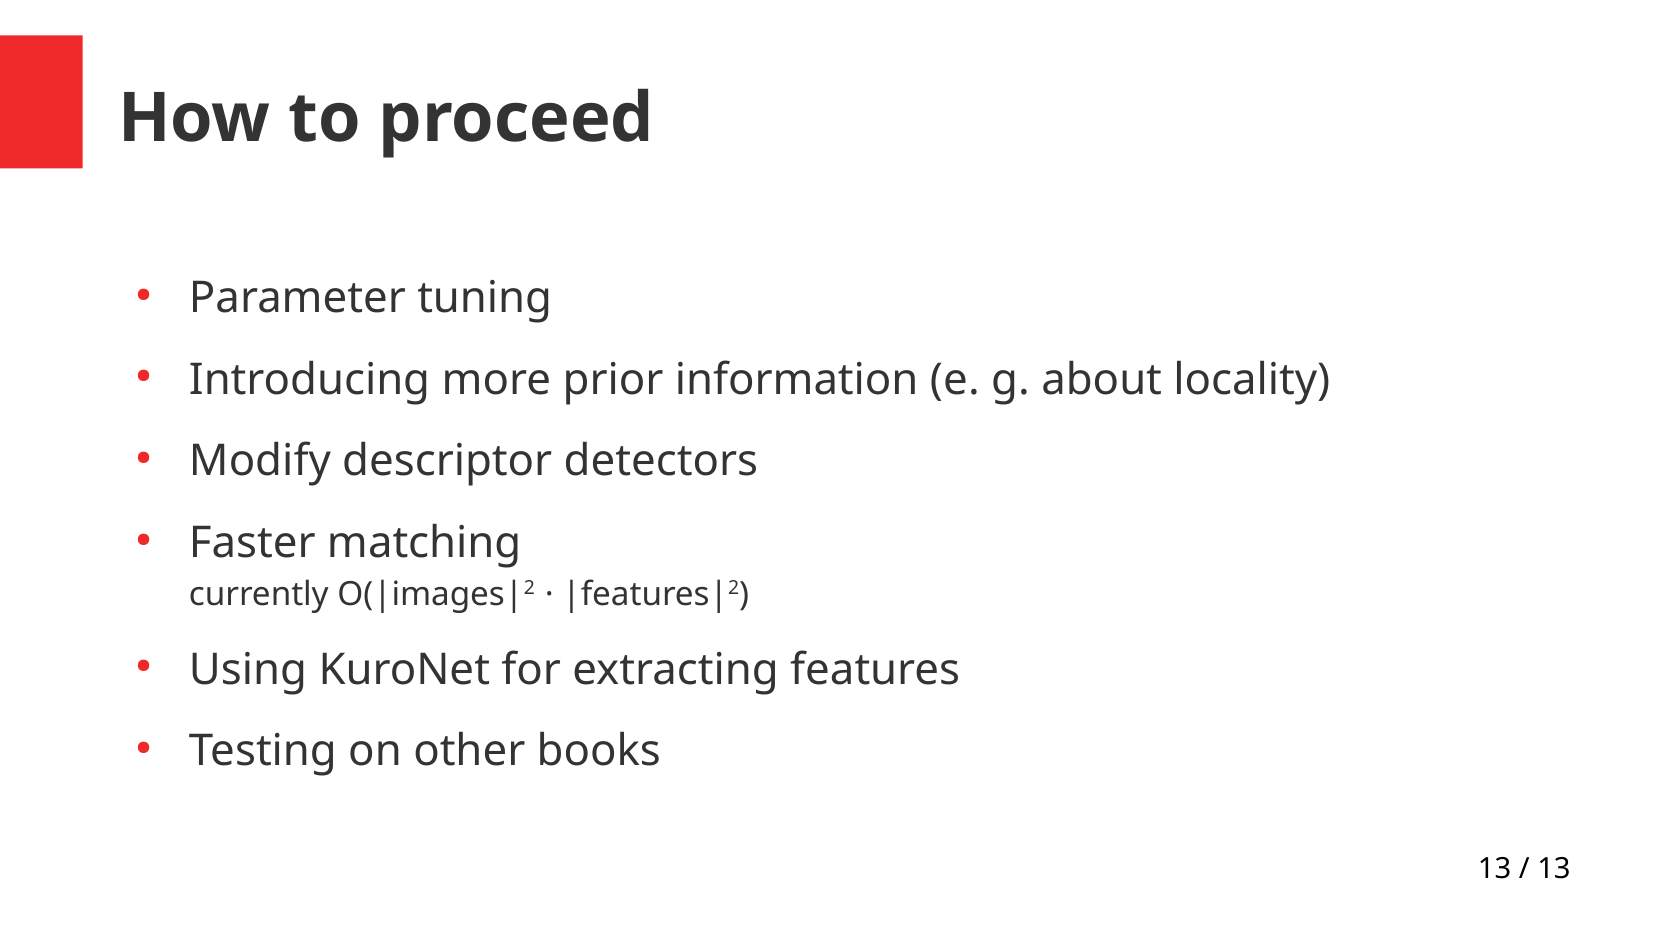

# How to proceed
Parameter tuning
Introducing more prior information (e. g. about locality)
Modify descriptor detectors
Faster matching
currently O(|images|2 · |features|2)
Using KuroNet for extracting features
Testing on other books
13